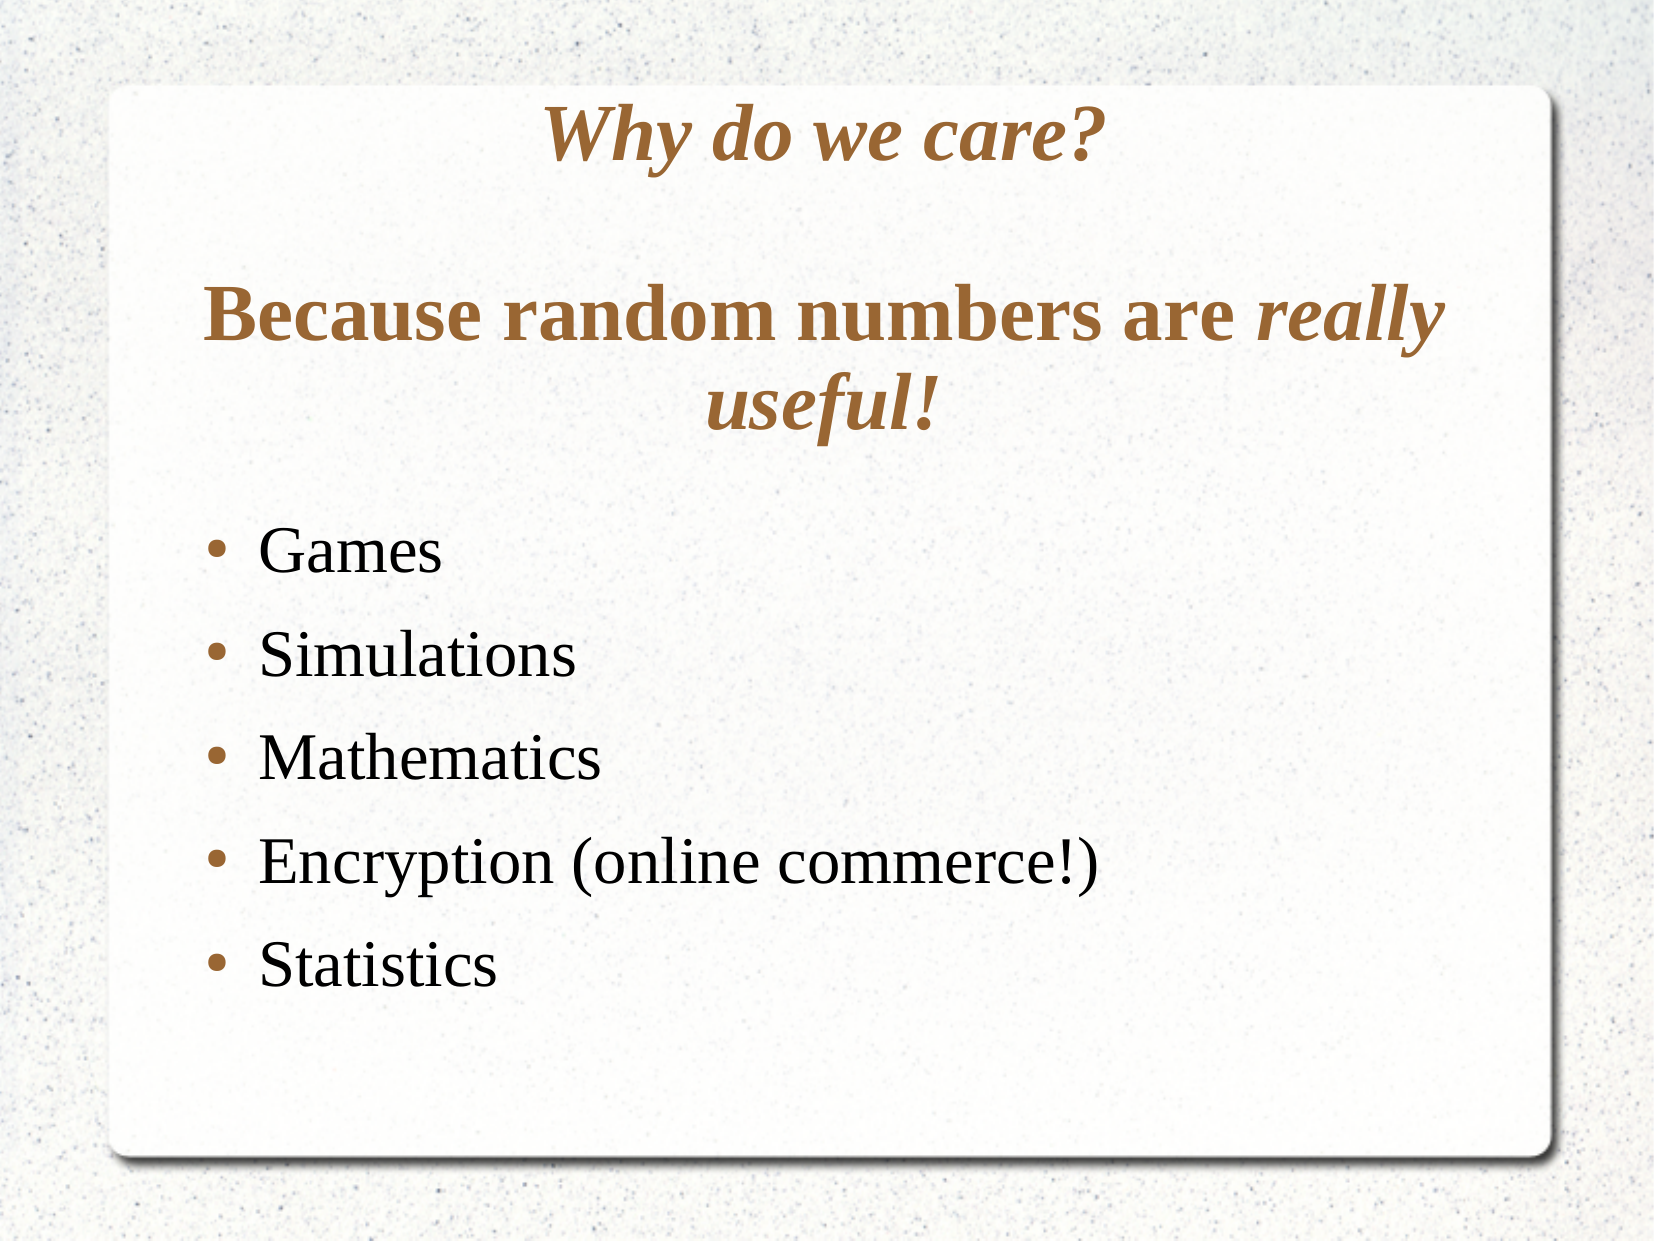

# Why do we care? Because random numbers are really useful!
Games
Simulations
Mathematics
Encryption (online commerce!)
Statistics